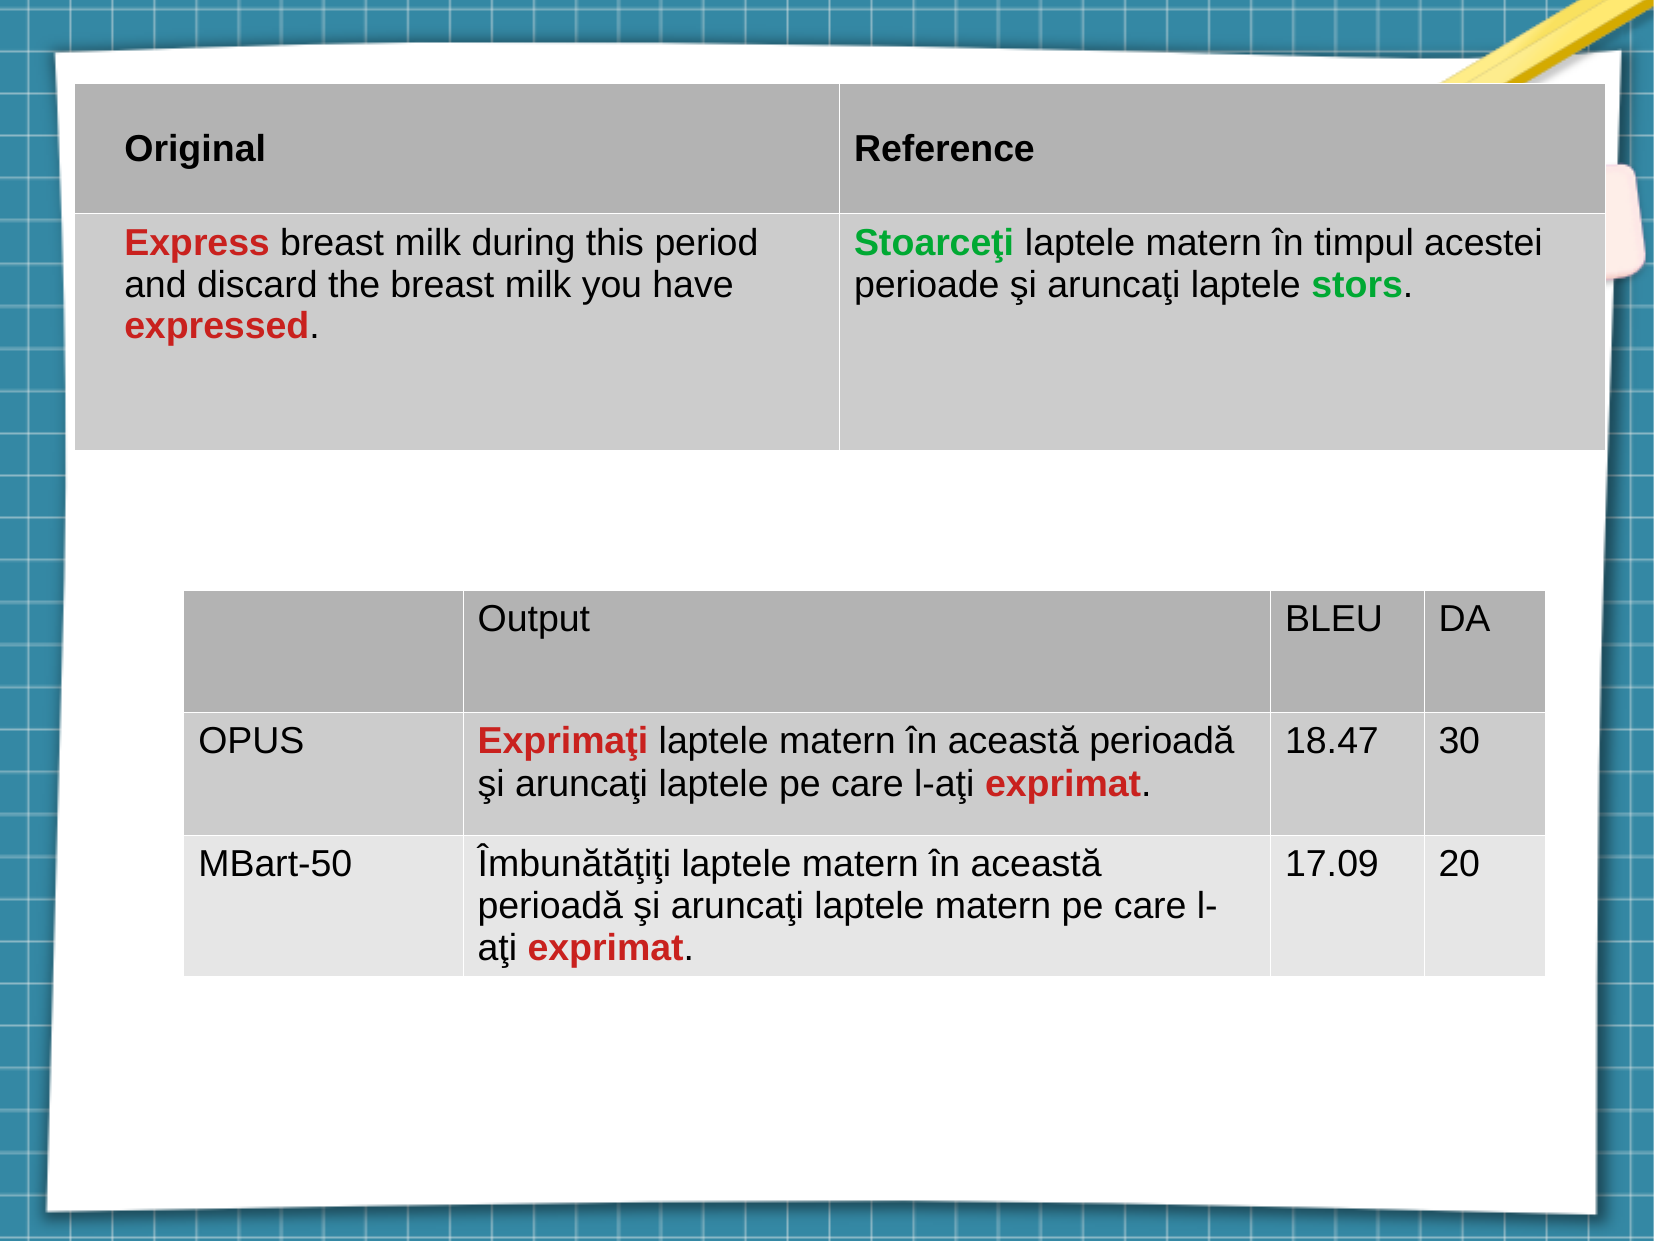

| Original | Reference |
| --- | --- |
| Express breast milk during this period and discard the breast milk you have expressed. | Stoarceţi laptele matern în timpul acestei perioade şi aruncaţi laptele stors. |
| | Output | BLEU | DA |
| --- | --- | --- | --- |
| OPUS | Exprimaţi laptele matern în această perioadă şi aruncaţi laptele pe care l-aţi exprimat. | 18.47 | 30 |
| MBart-50 | Îmbunătăţiţi laptele matern în această perioadă şi aruncaţi laptele matern pe care l-aţi exprimat. | 17.09 | 20 |